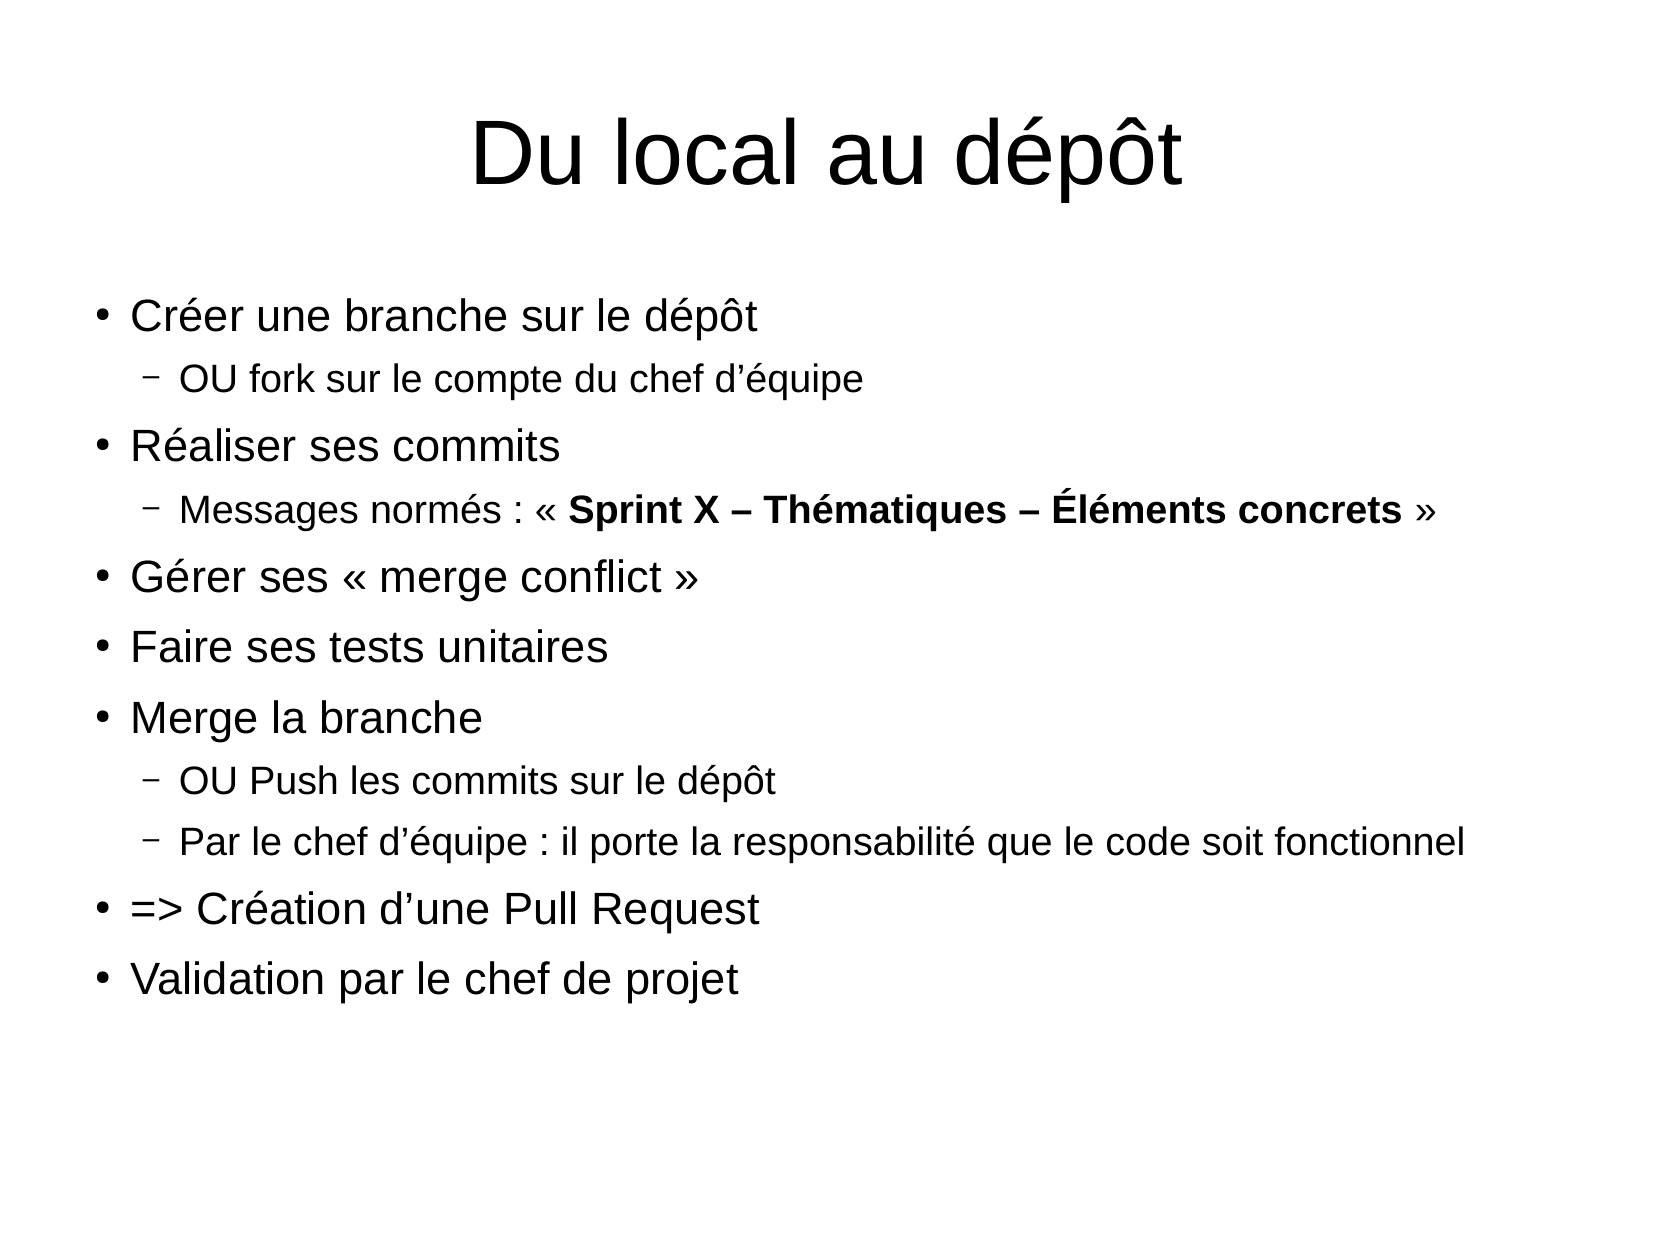

# Du local au dépôt
Créer une branche sur le dépôt
OU fork sur le compte du chef d’équipe
Réaliser ses commits
Messages normés : « Sprint X – Thématiques – Éléments concrets »
Gérer ses « merge conflict »
Faire ses tests unitaires
Merge la branche
OU Push les commits sur le dépôt
Par le chef d’équipe : il porte la responsabilité que le code soit fonctionnel
=> Création d’une Pull Request
Validation par le chef de projet